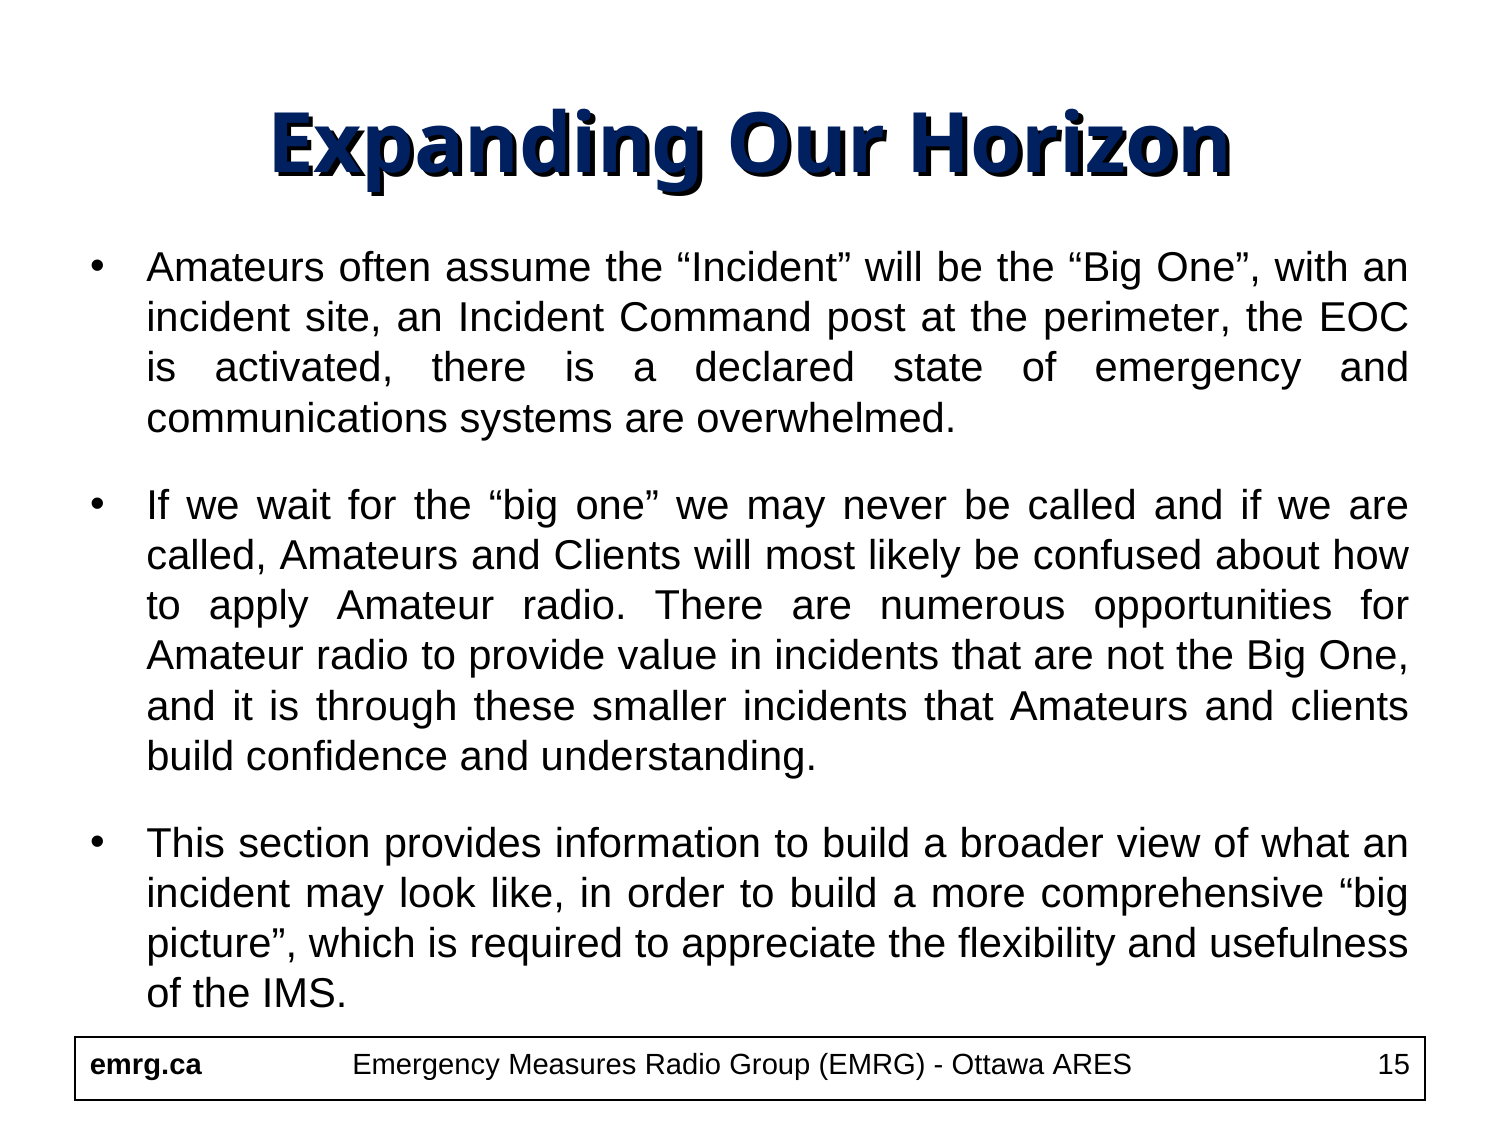

# Expanding Our Horizon
Amateurs often assume the “Incident” will be the “Big One”, with an incident site, an Incident Command post at the perimeter, the EOC is activated, there is a declared state of emergency and communications systems are overwhelmed.
If we wait for the “big one” we may never be called and if we are called, Amateurs and Clients will most likely be confused about how to apply Amateur radio. There are numerous opportunities for Amateur radio to provide value in incidents that are not the Big One, and it is through these smaller incidents that Amateurs and clients build confidence and understanding.
This section provides information to build a broader view of what an incident may look like, in order to build a more comprehensive “big picture”, which is required to appreciate the flexibility and usefulness of the IMS.
Emergency Measures Radio Group (EMRG) - Ottawa ARES
15